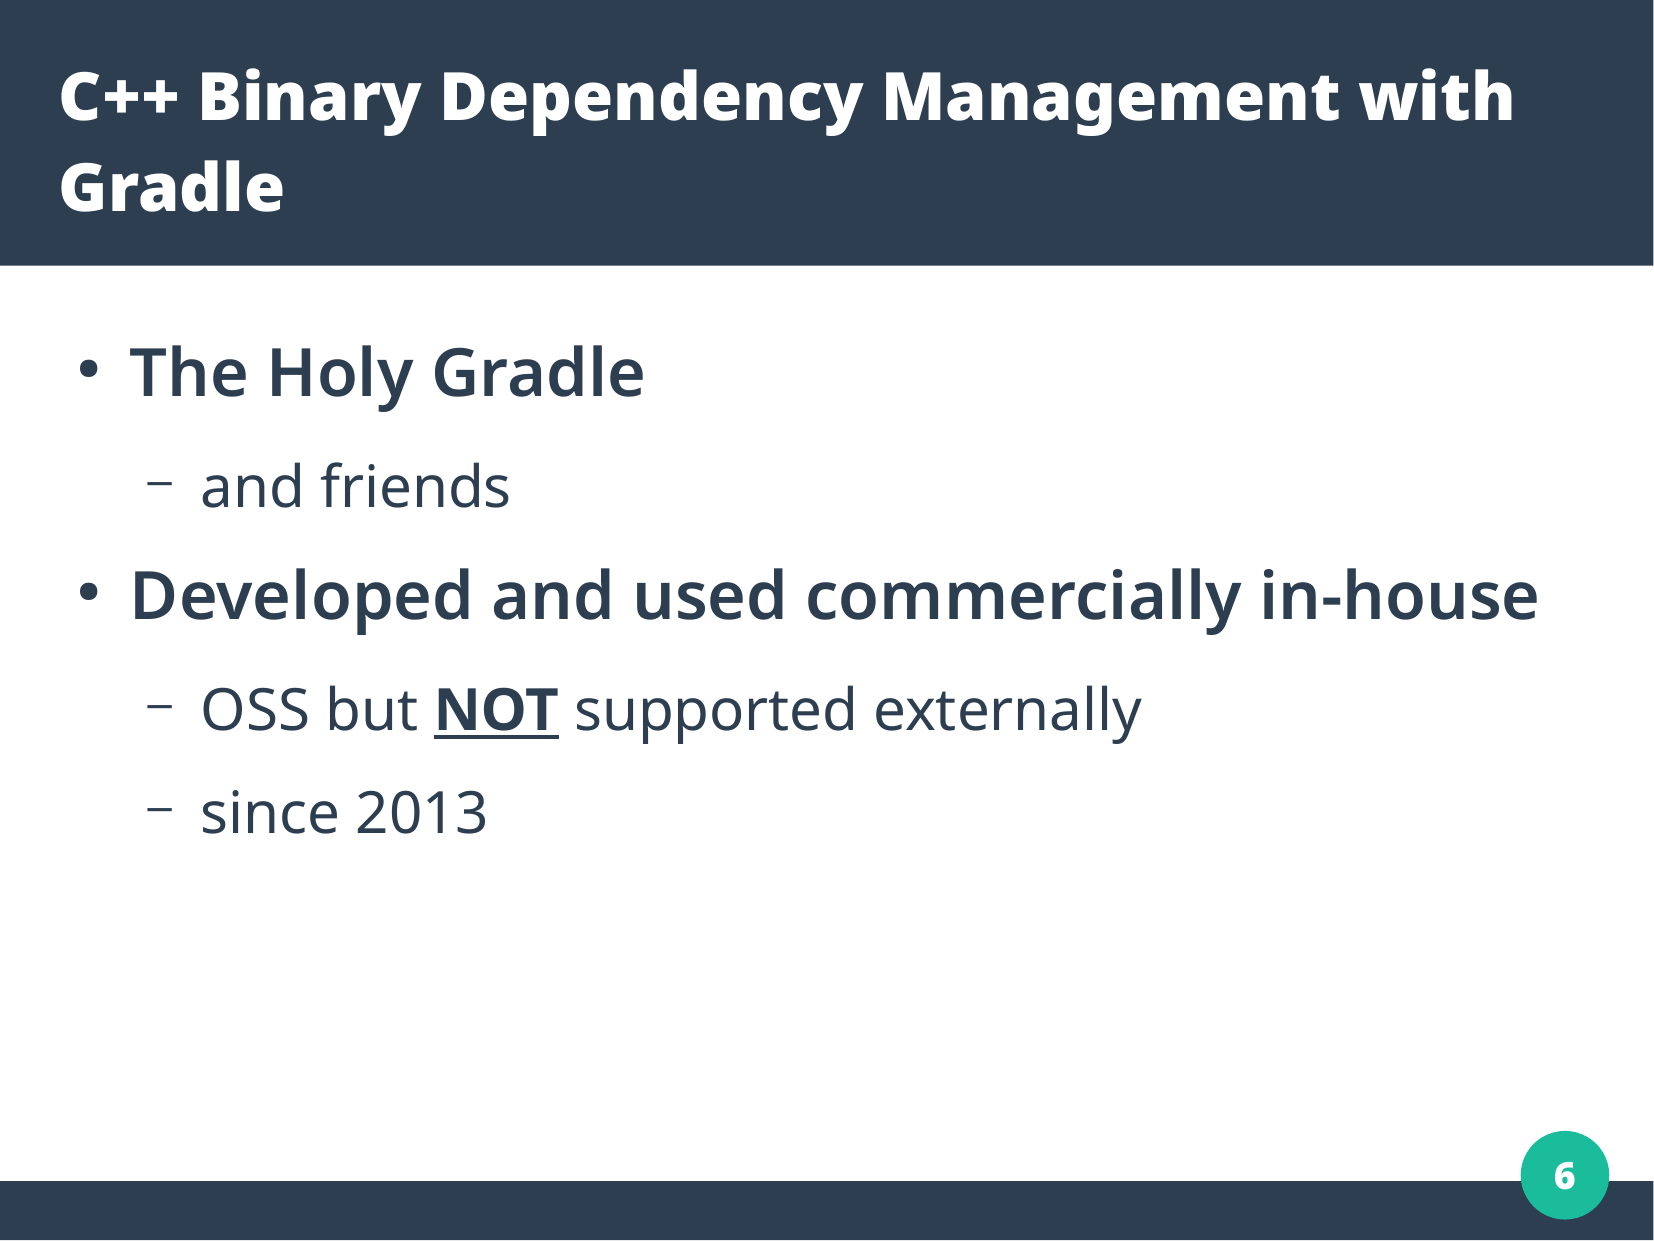

# C++ Binary Dependency Management with Gradle
The Holy Gradle
and friends
Developed and used commercially in-house
OSS but NOT supported externally
since 2013
6